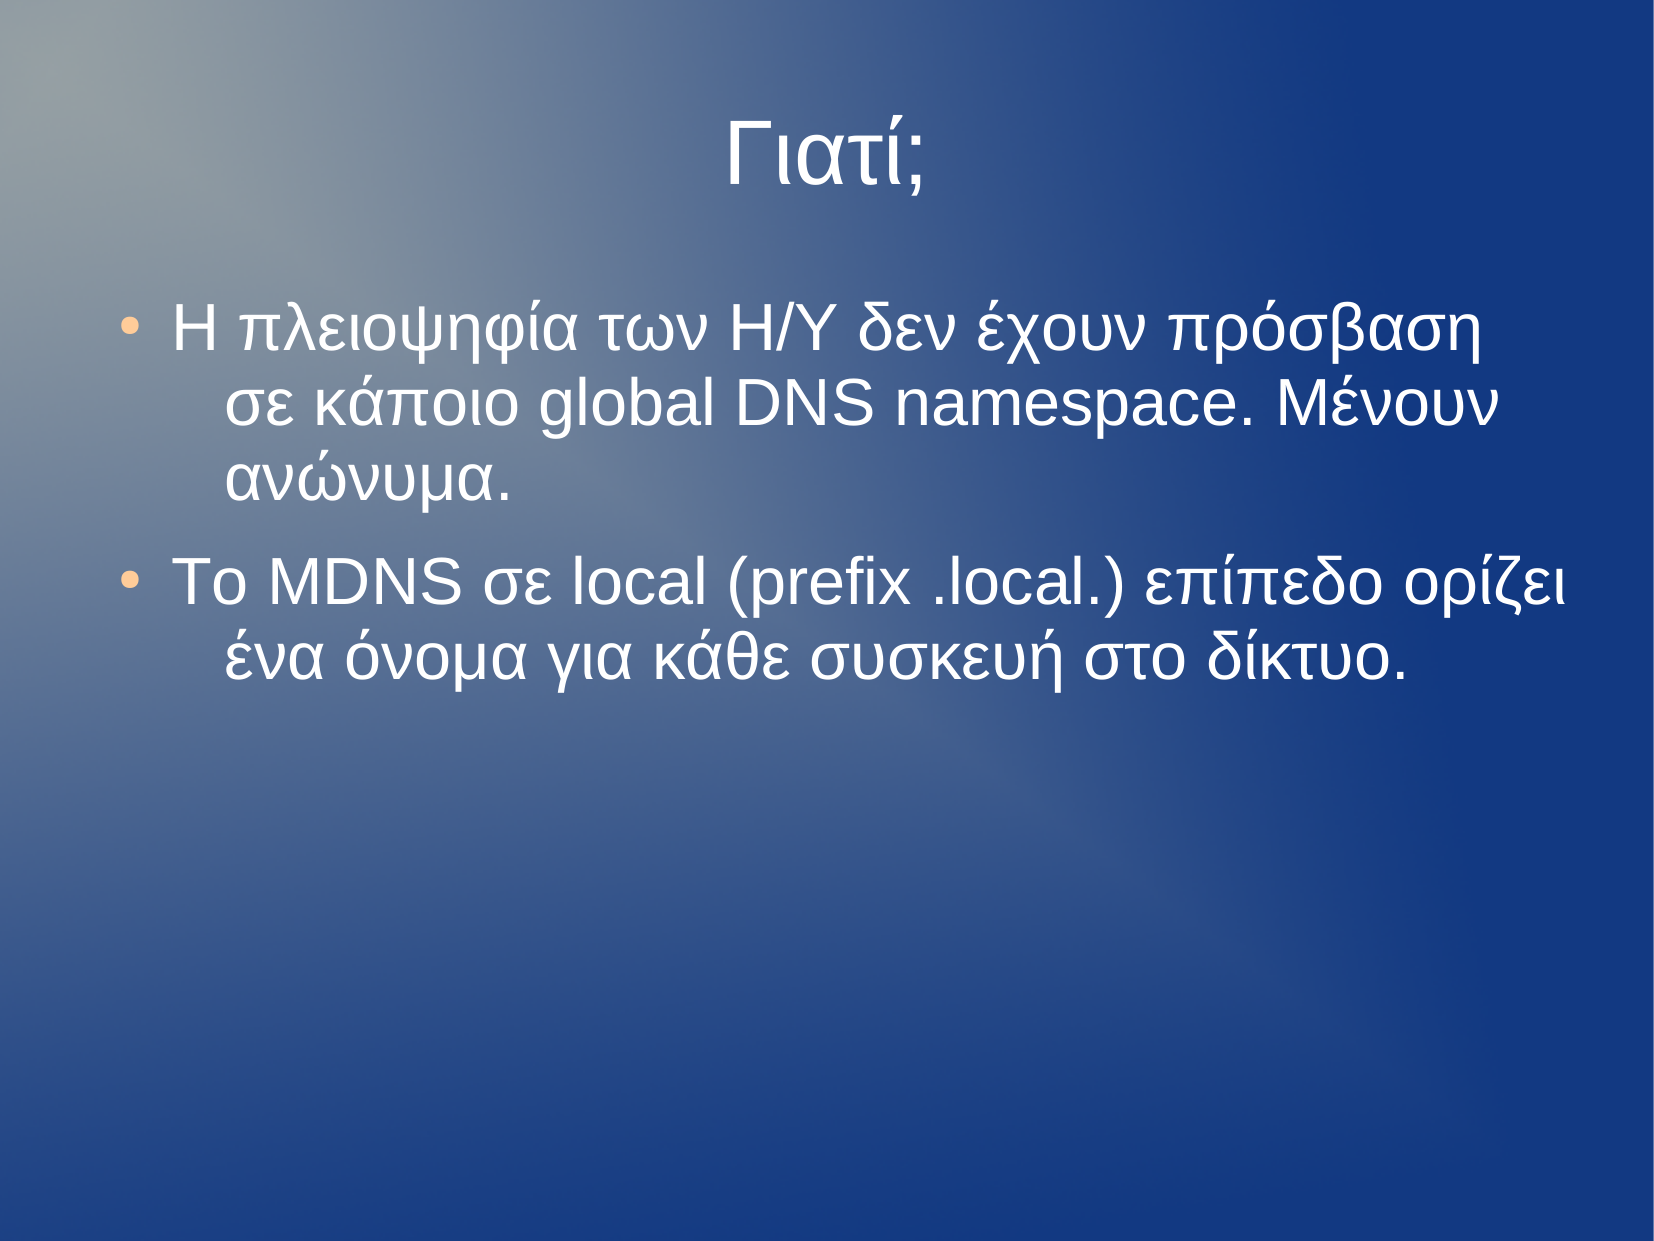

# Γιατί;
Η πλειοψηφία των Η/Υ δεν έχουν πρόσβαση σε κάποιο global DNS namespace. Μένουν ανώνυμα.
Το MDNS σε local (prefix .local.) επίπεδο ορίζει ένα όνομα για κάθε συσκευή στο δίκτυο.